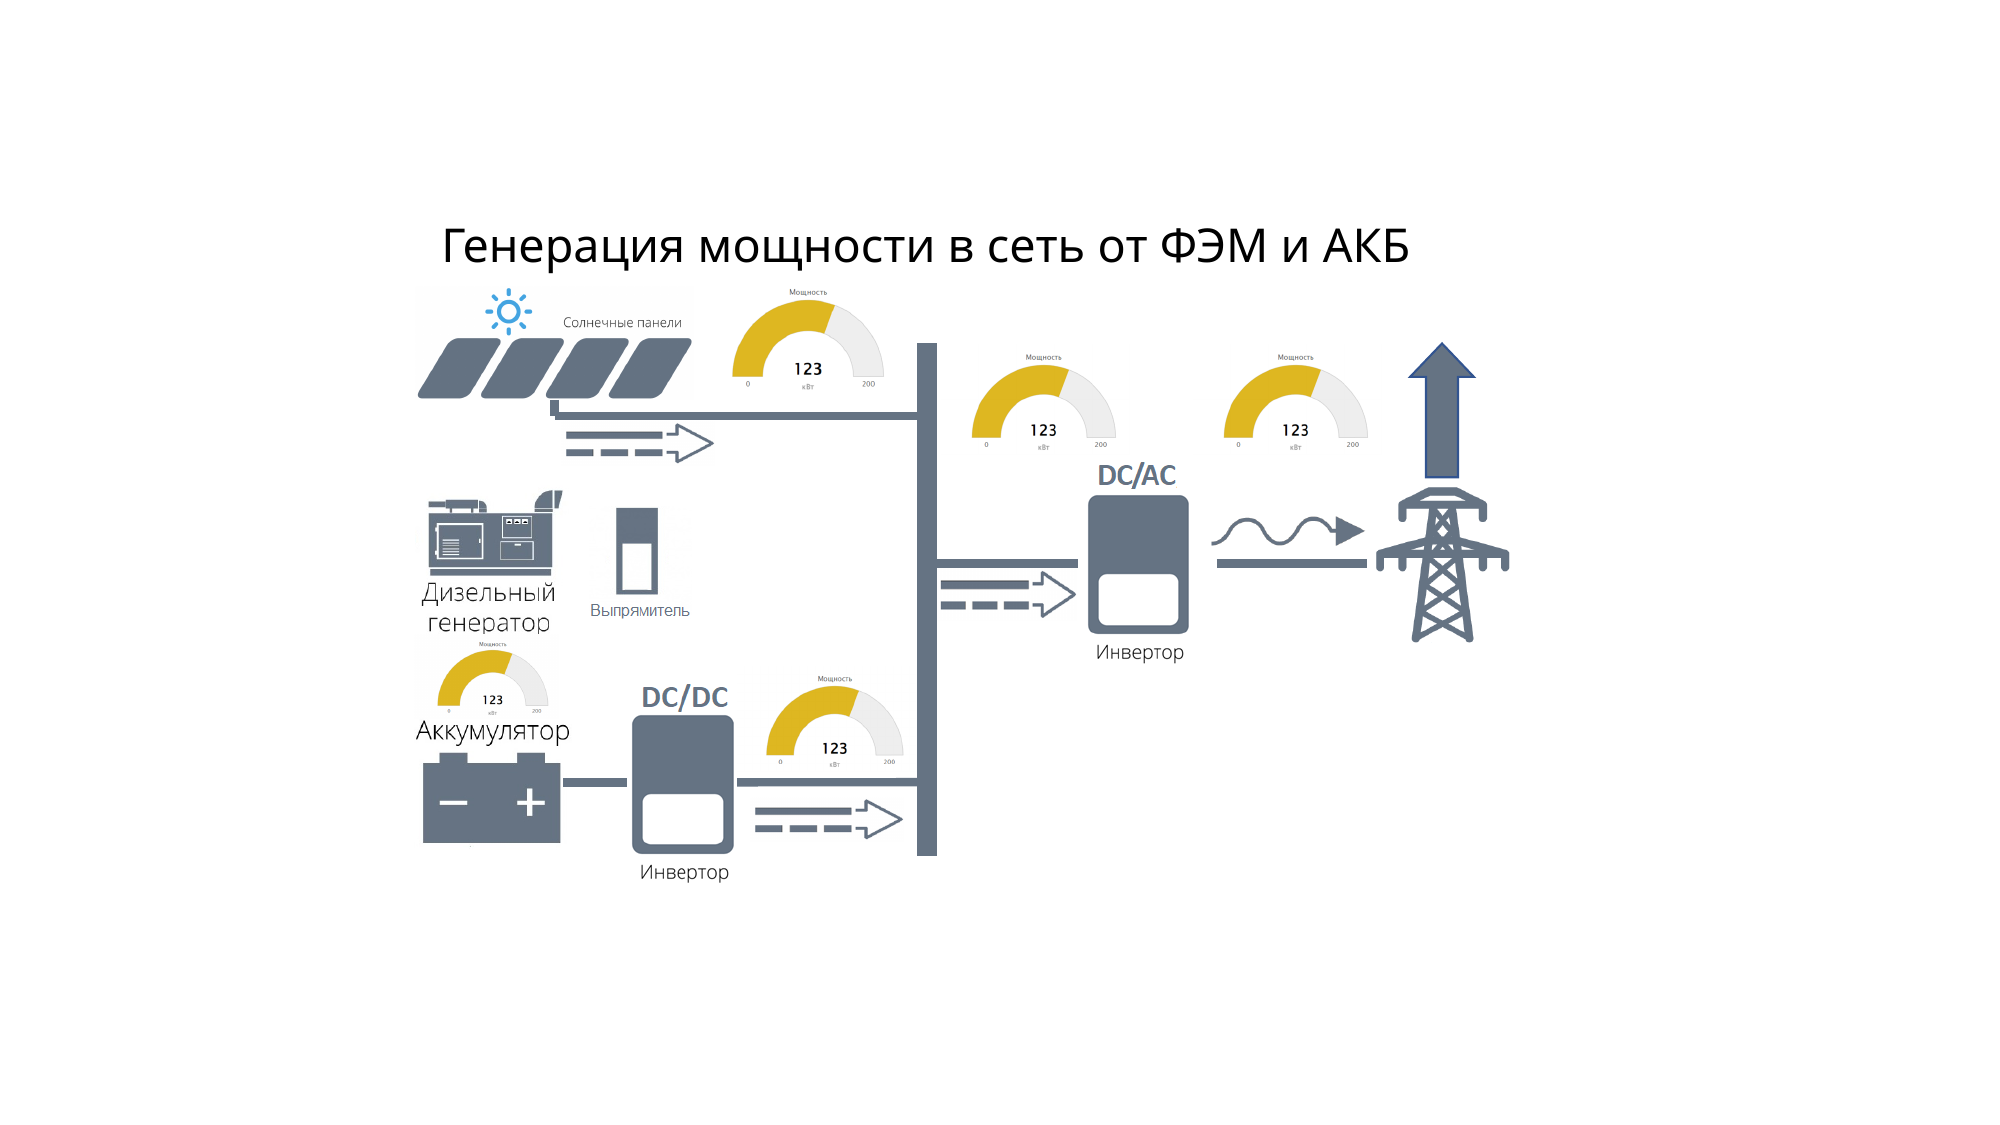

# Генерация мощности в сеть от ФЭМ и АКБ